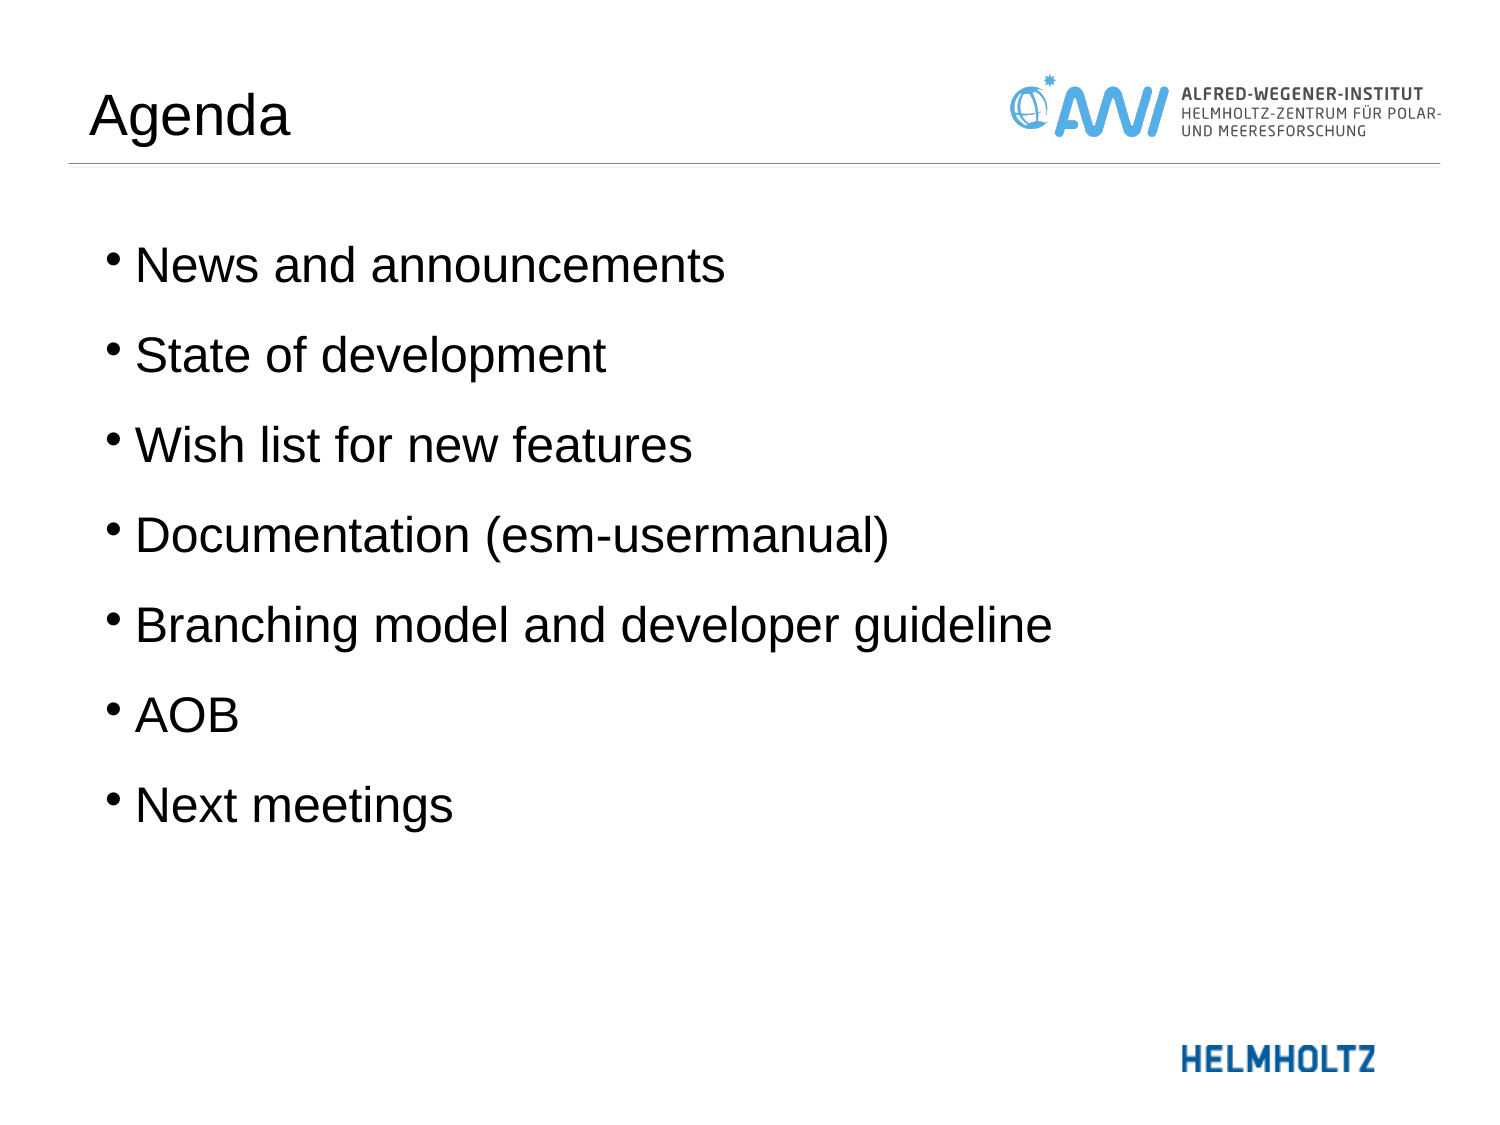

Agenda
News and announcements
State of development
Wish list for new features
Documentation (esm-usermanual)
Branching model and developer guideline
AOB
Next meetings